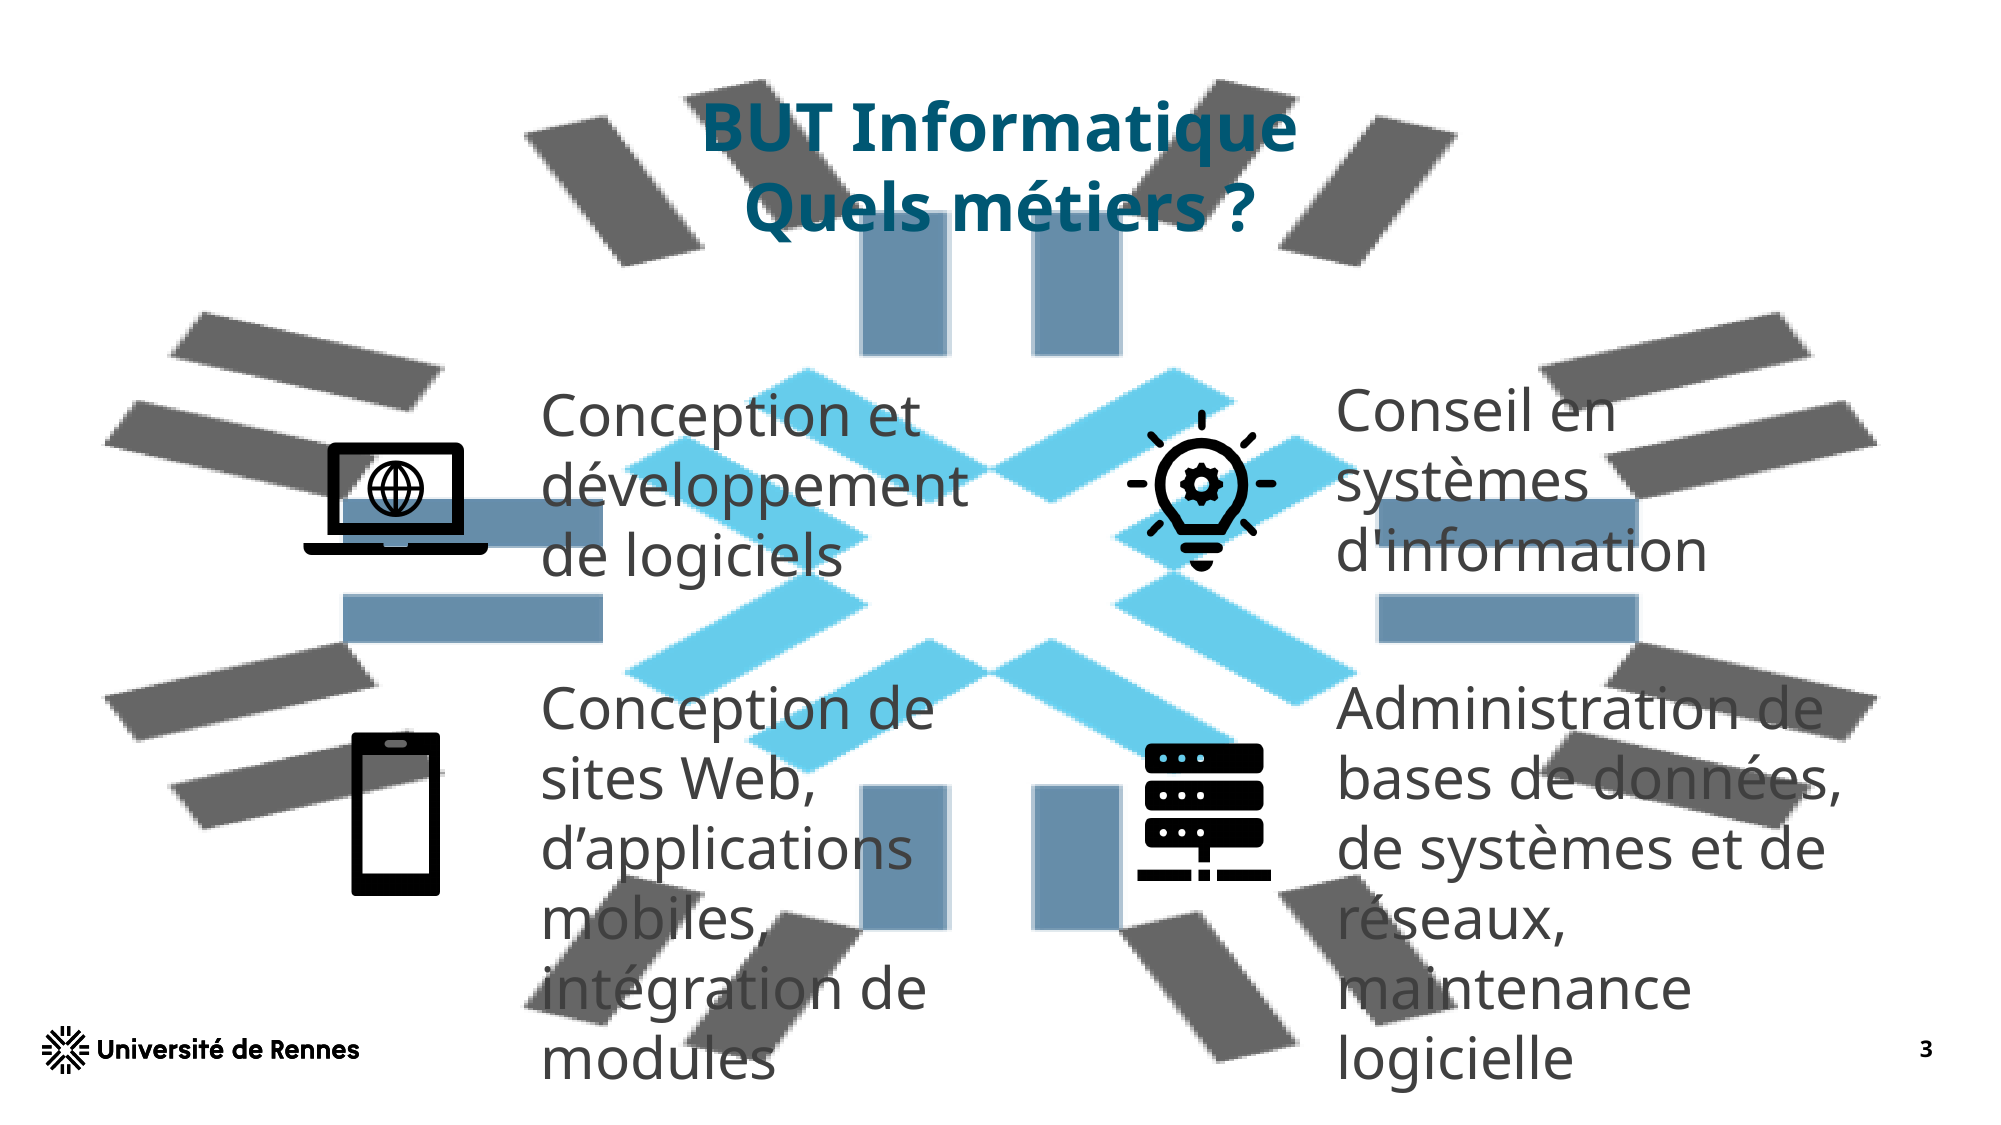

BUT Informatique
Quels métiers ?
Conseil en systèmes d'information
Conception et développement de logiciels
Conception de sites Web, d’applications mobiles, intégration de modules
Administration de bases de données, de systèmes et de réseaux, maintenance logicielle
3